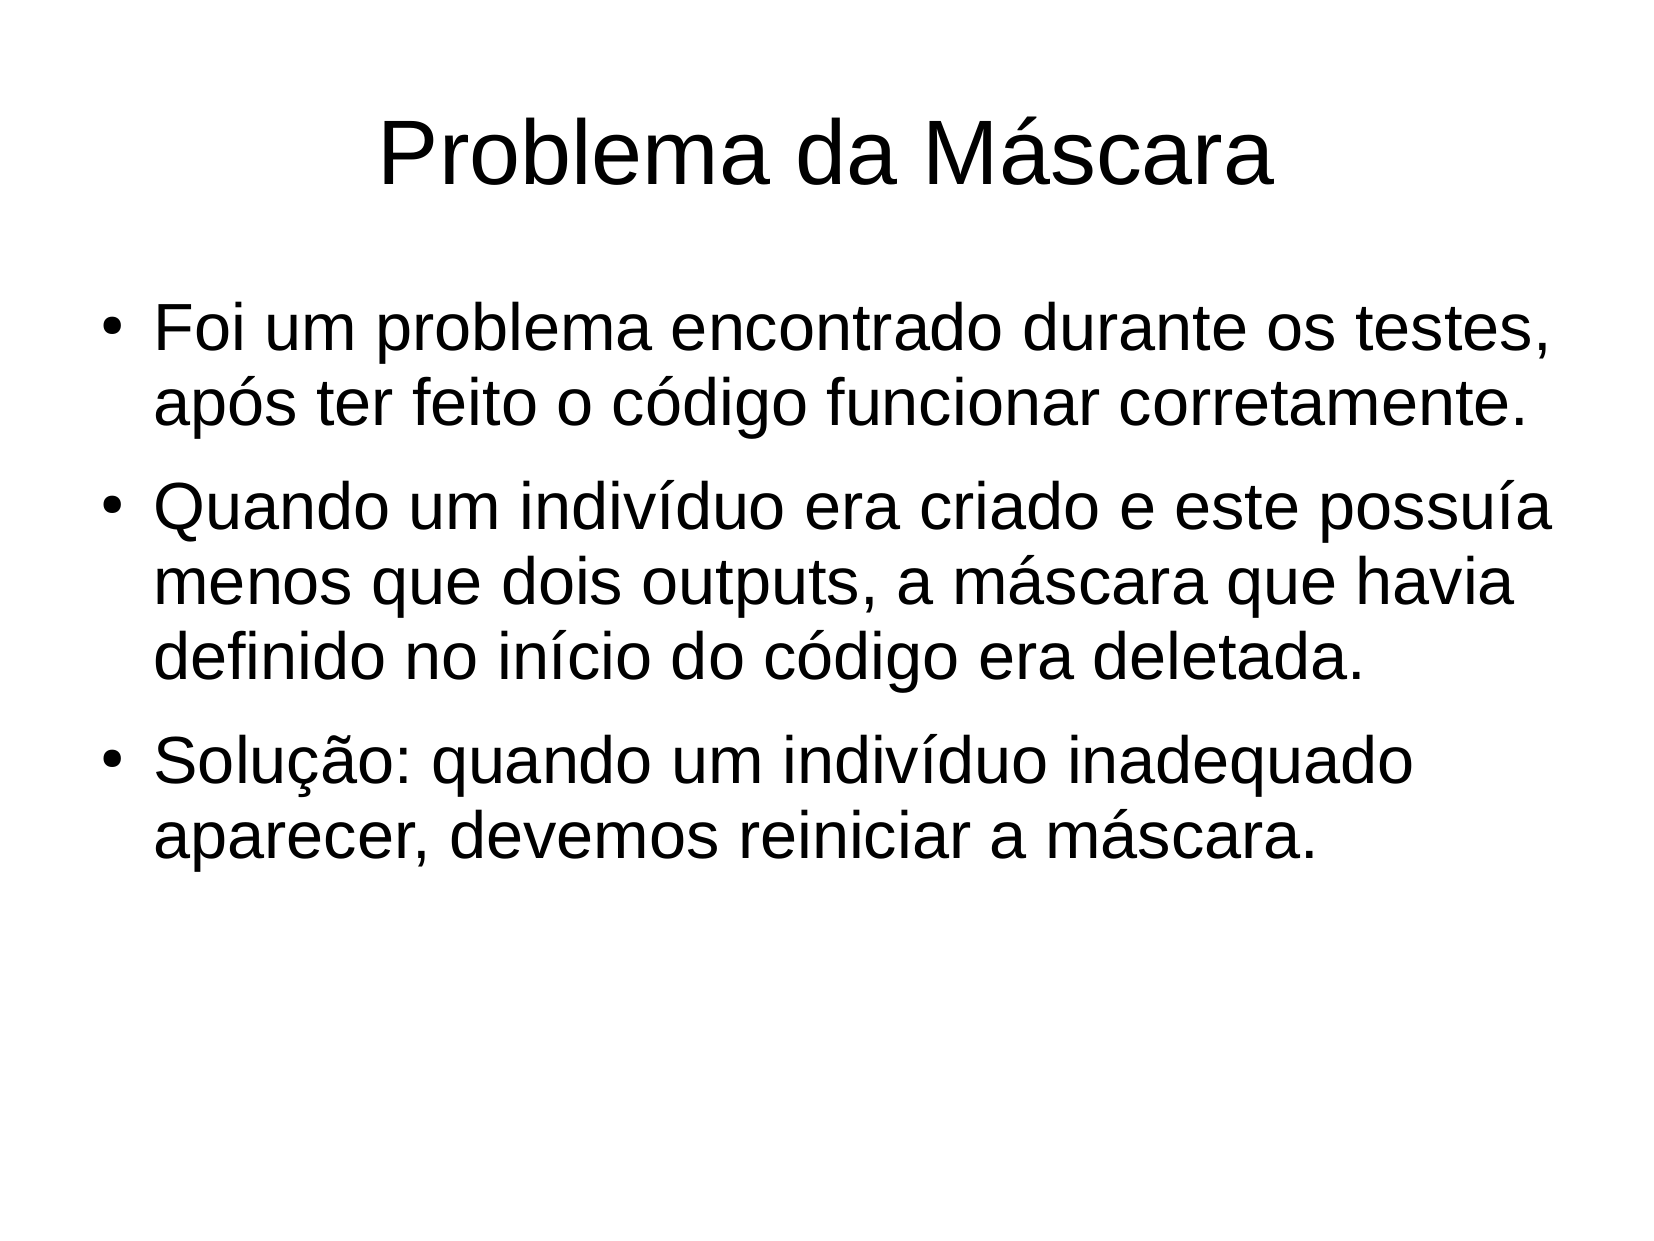

# Problema da Máscara
Foi um problema encontrado durante os testes, após ter feito o código funcionar corretamente.
Quando um indivíduo era criado e este possuía menos que dois outputs, a máscara que havia definido no início do código era deletada.
Solução: quando um indivíduo inadequado aparecer, devemos reiniciar a máscara.